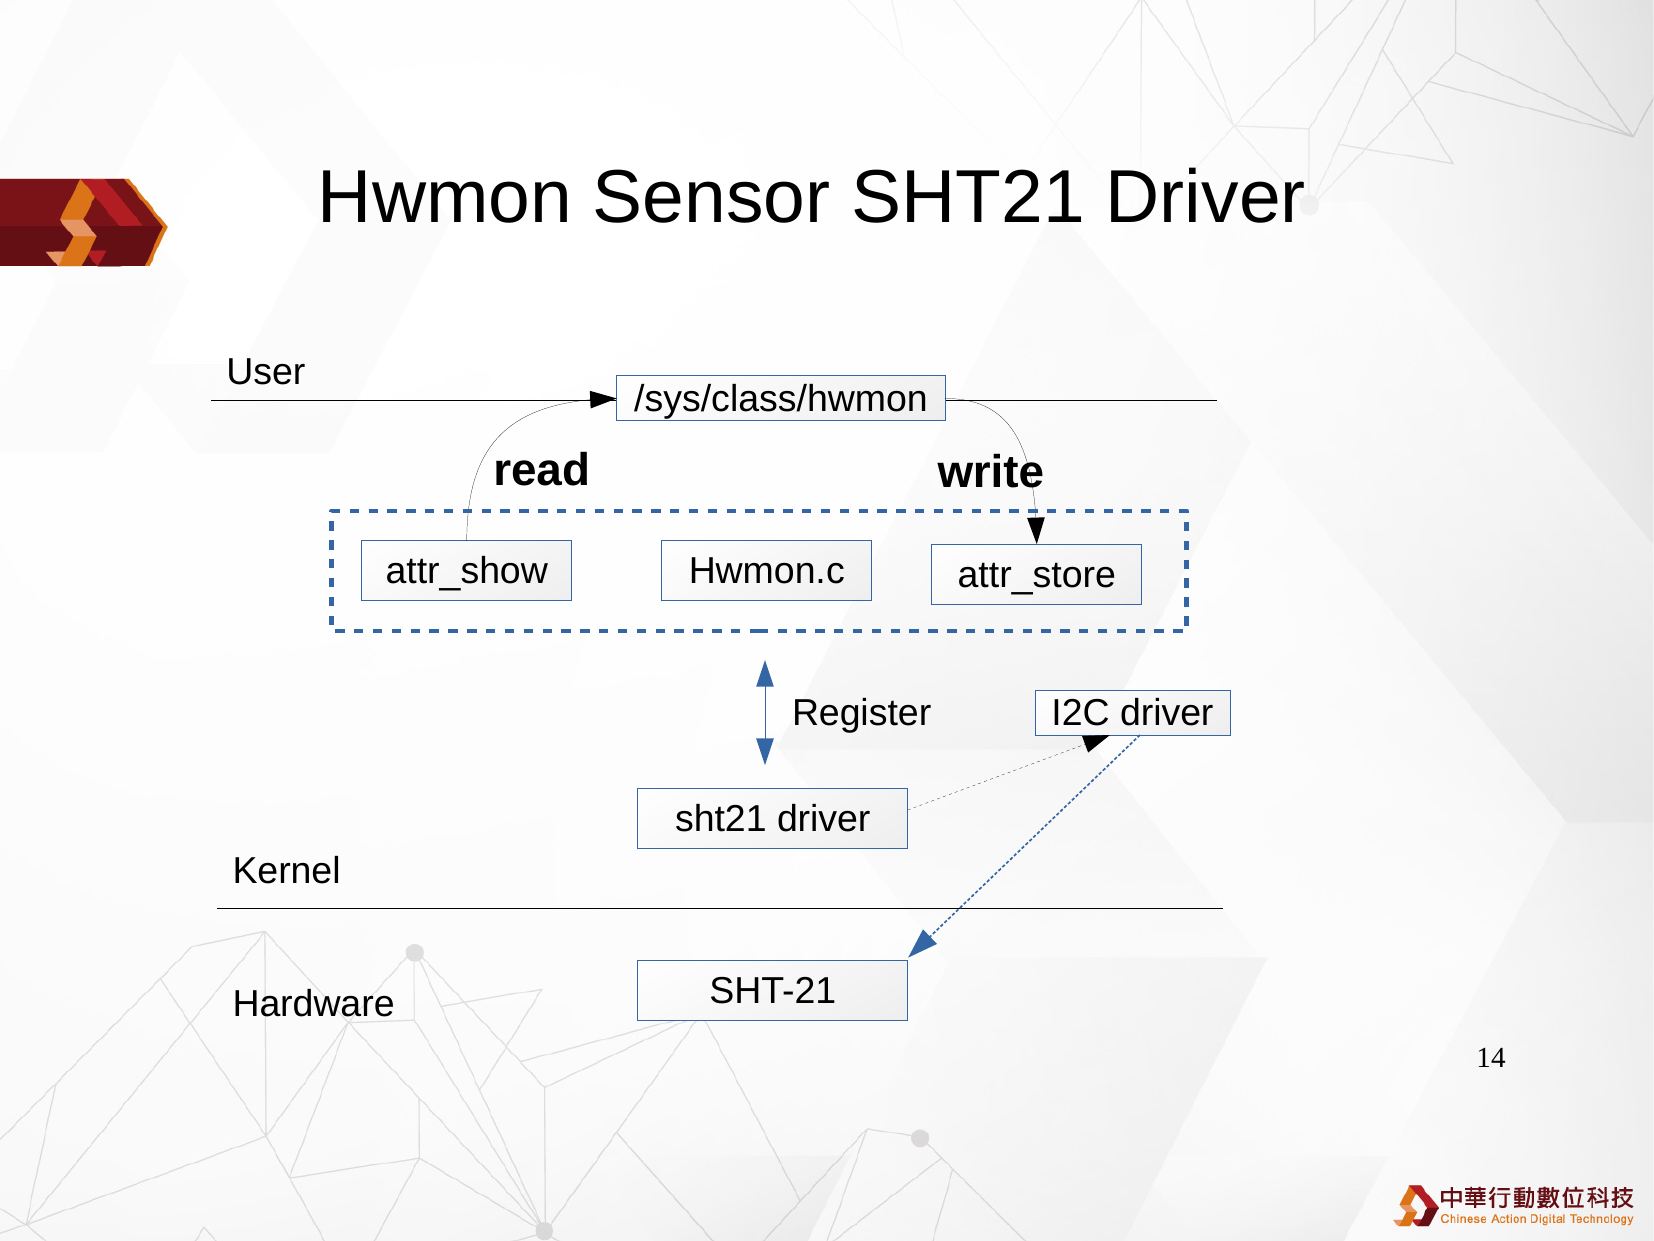

# Hwmon Sensor SHT21 Driver
User
/sys/class/hwmon
attr_show
Hwmon.c
attr_store
Register
I2C driver
sht21 driver
Kernel
SHT-21
Hardware
14